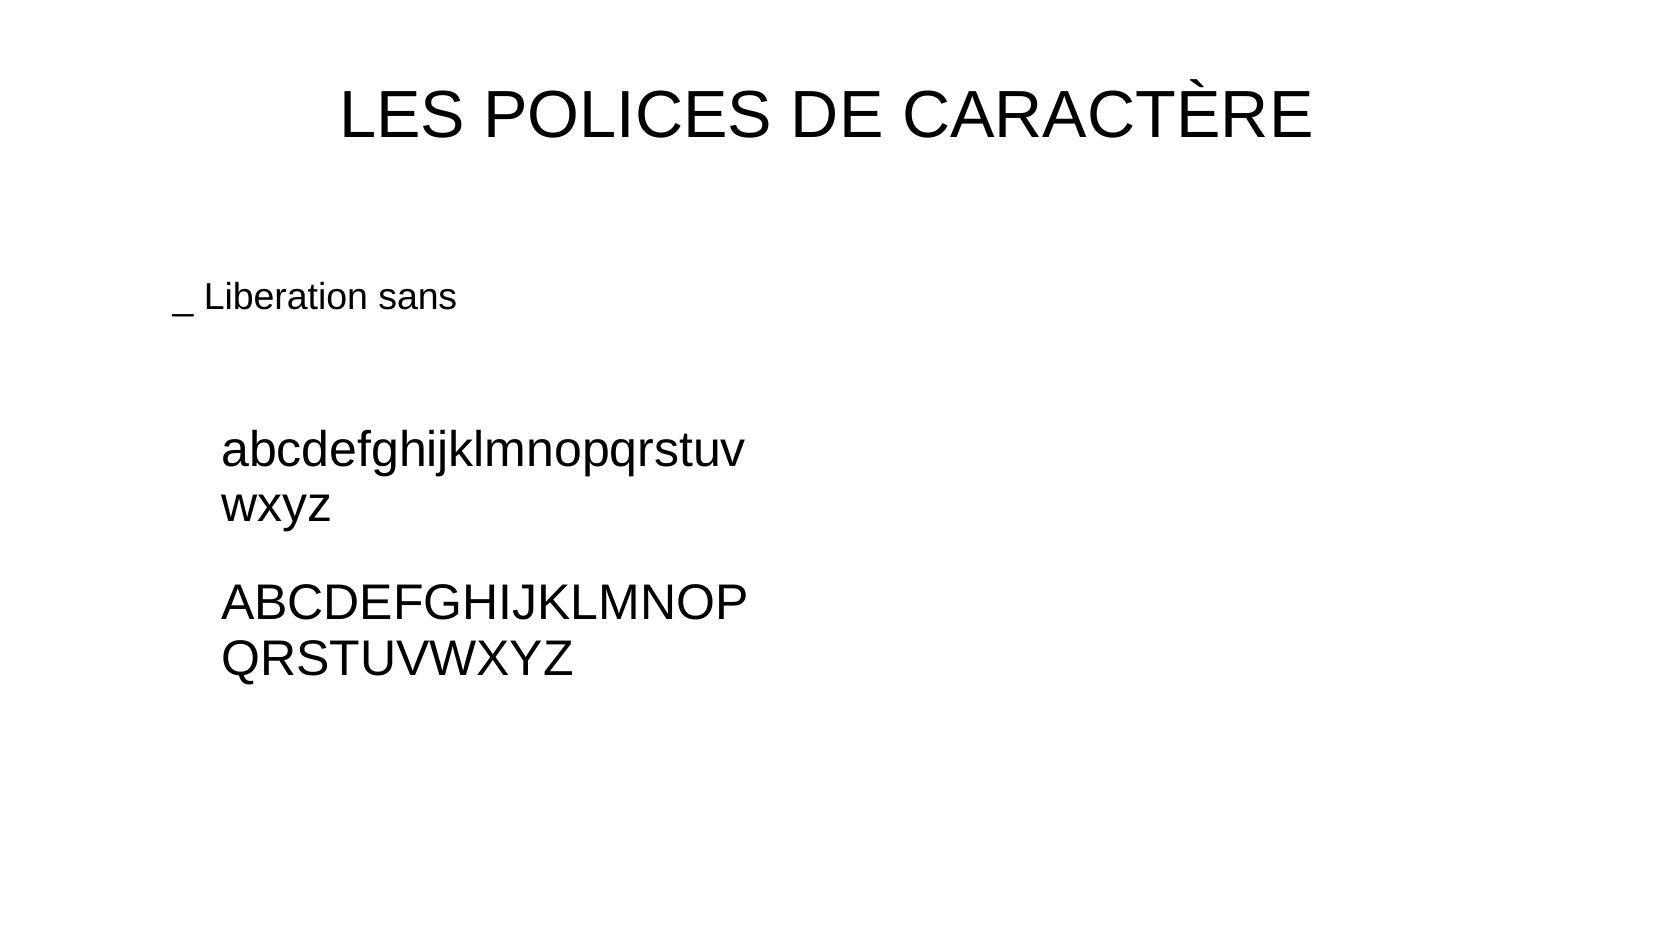

# LES POLICES DE CARACTÈRE
_ Liberation sans
abcdefghijklmnopqrstuvwxyz
	ABCDEFGHIJKLMNOPQRSTUVWXYZ